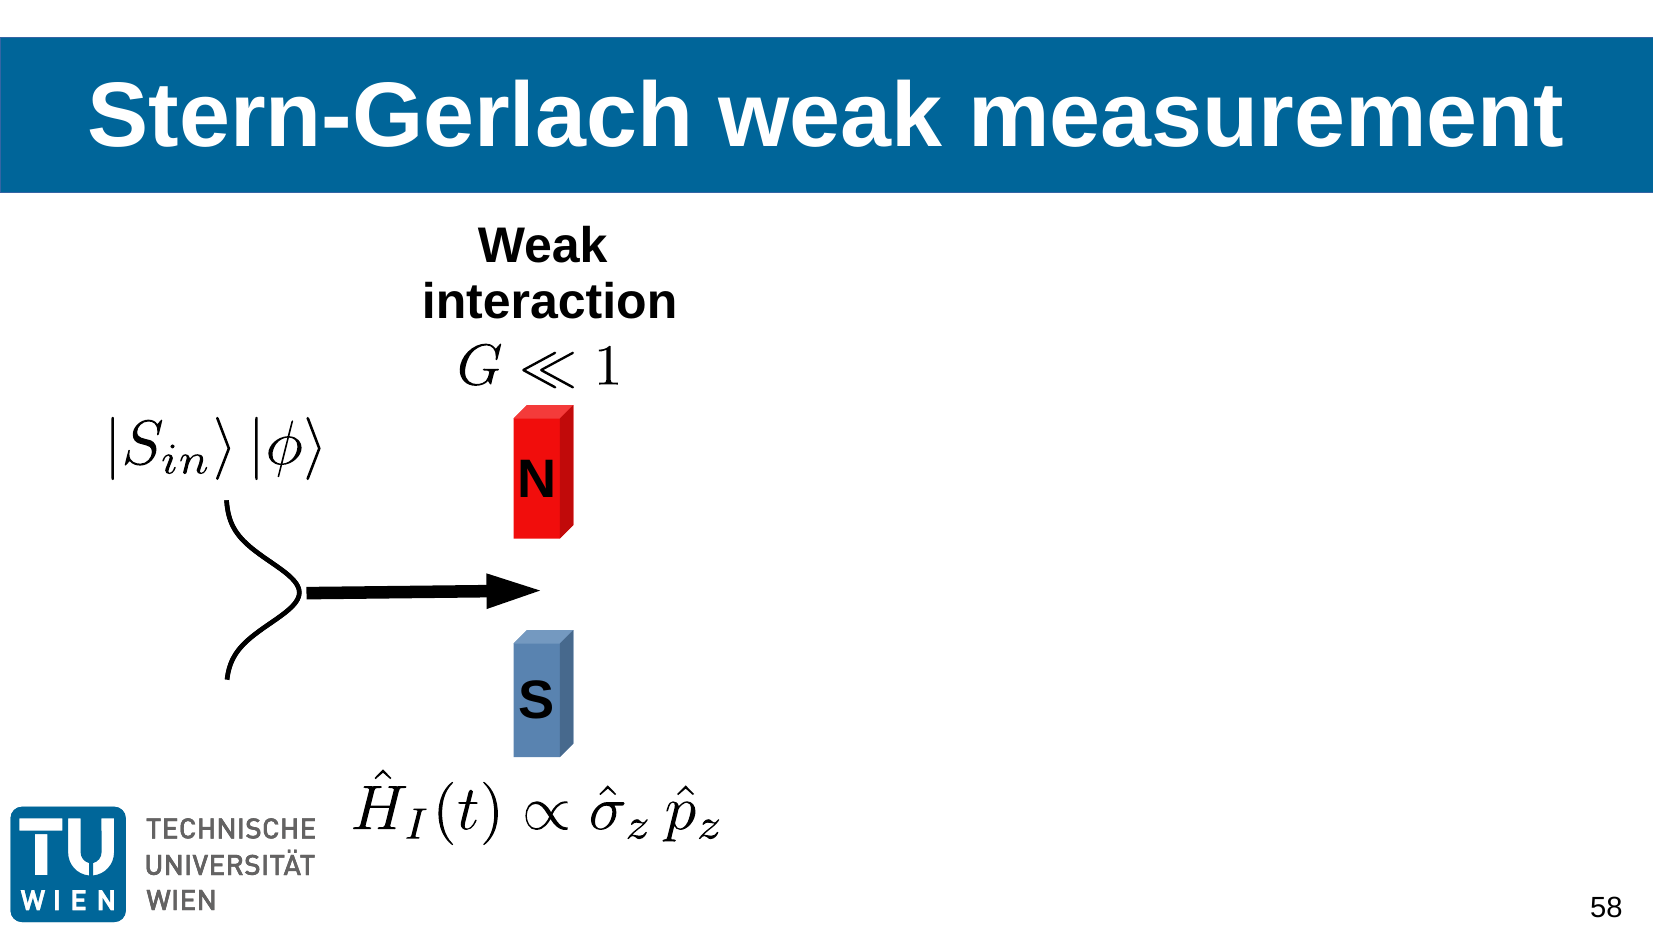

# Stern-Gerlach weak measurement
Weak
interaction
N
S